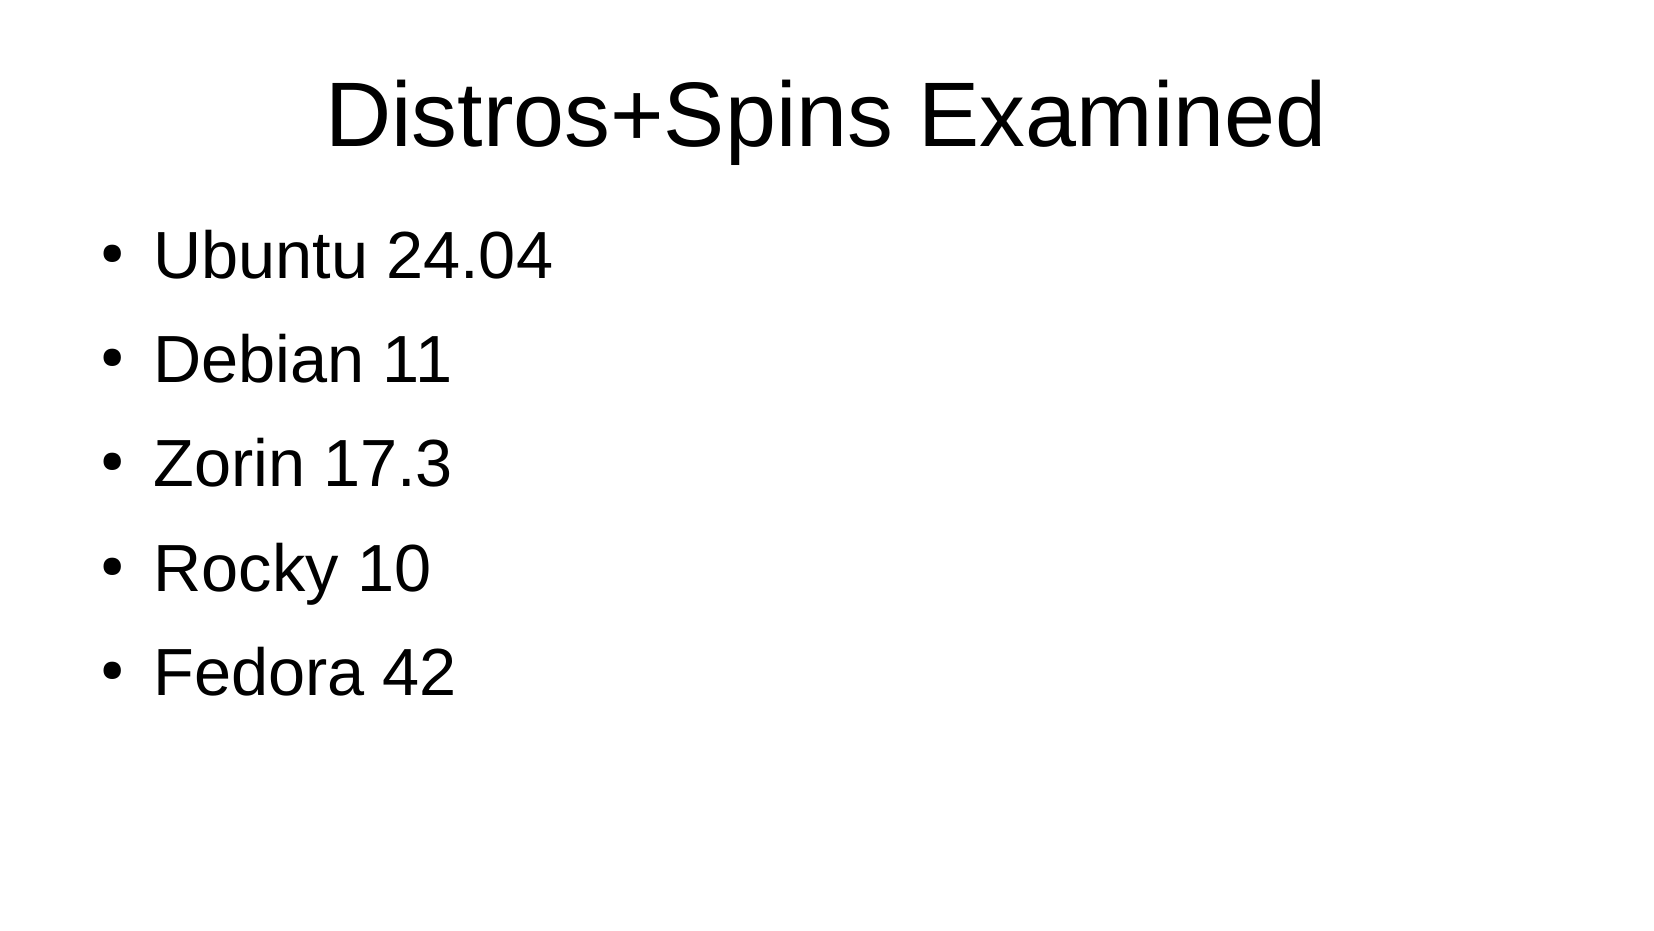

# Distros+Spins Examined
Ubuntu 24.04
Debian 11
Zorin 17.3
Rocky 10
Fedora 42